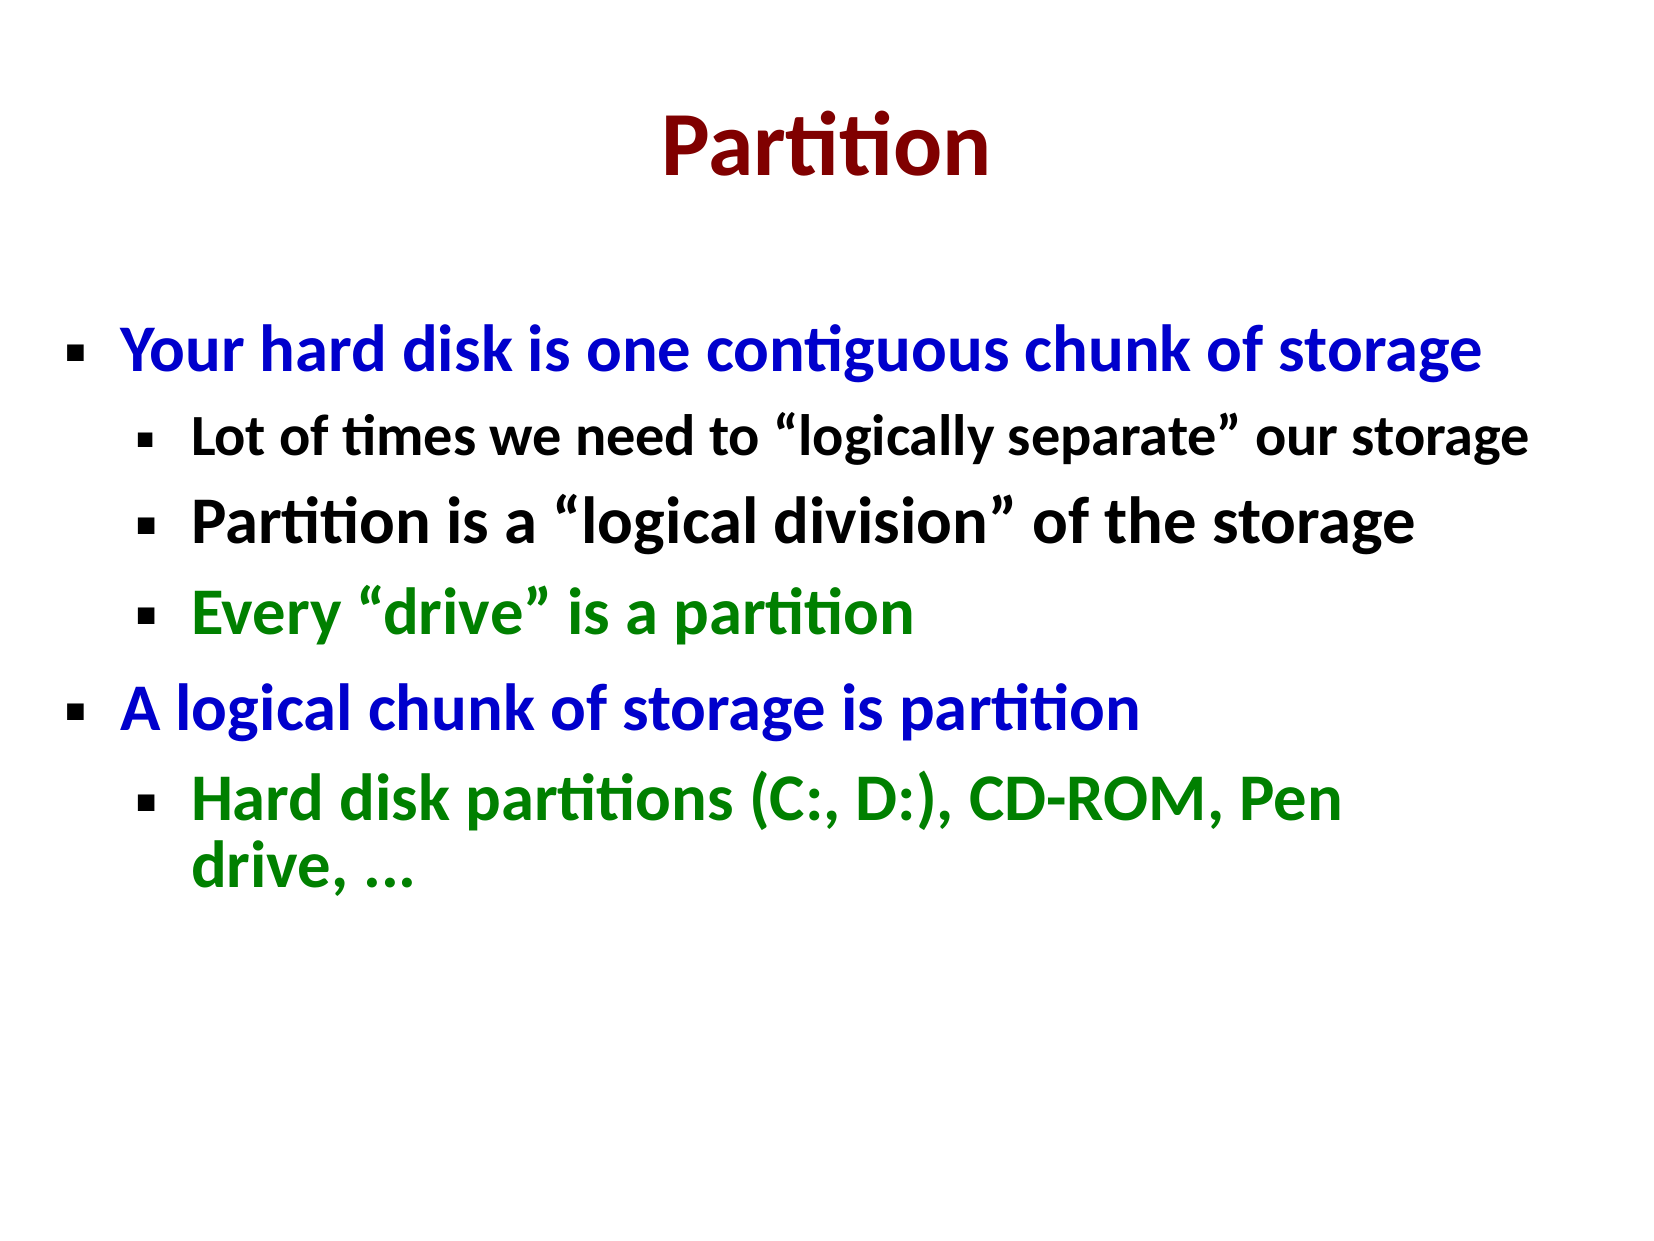

# Partition
Your hard disk is one contiguous chunk of storage
Lot of times we need to “logically separate” our storage
Partition is a “logical division” of the storage
Every “drive” is a partition
A logical chunk of storage is partition
Hard disk partitions (C:, D:), CD-ROM, Pen drive, ...